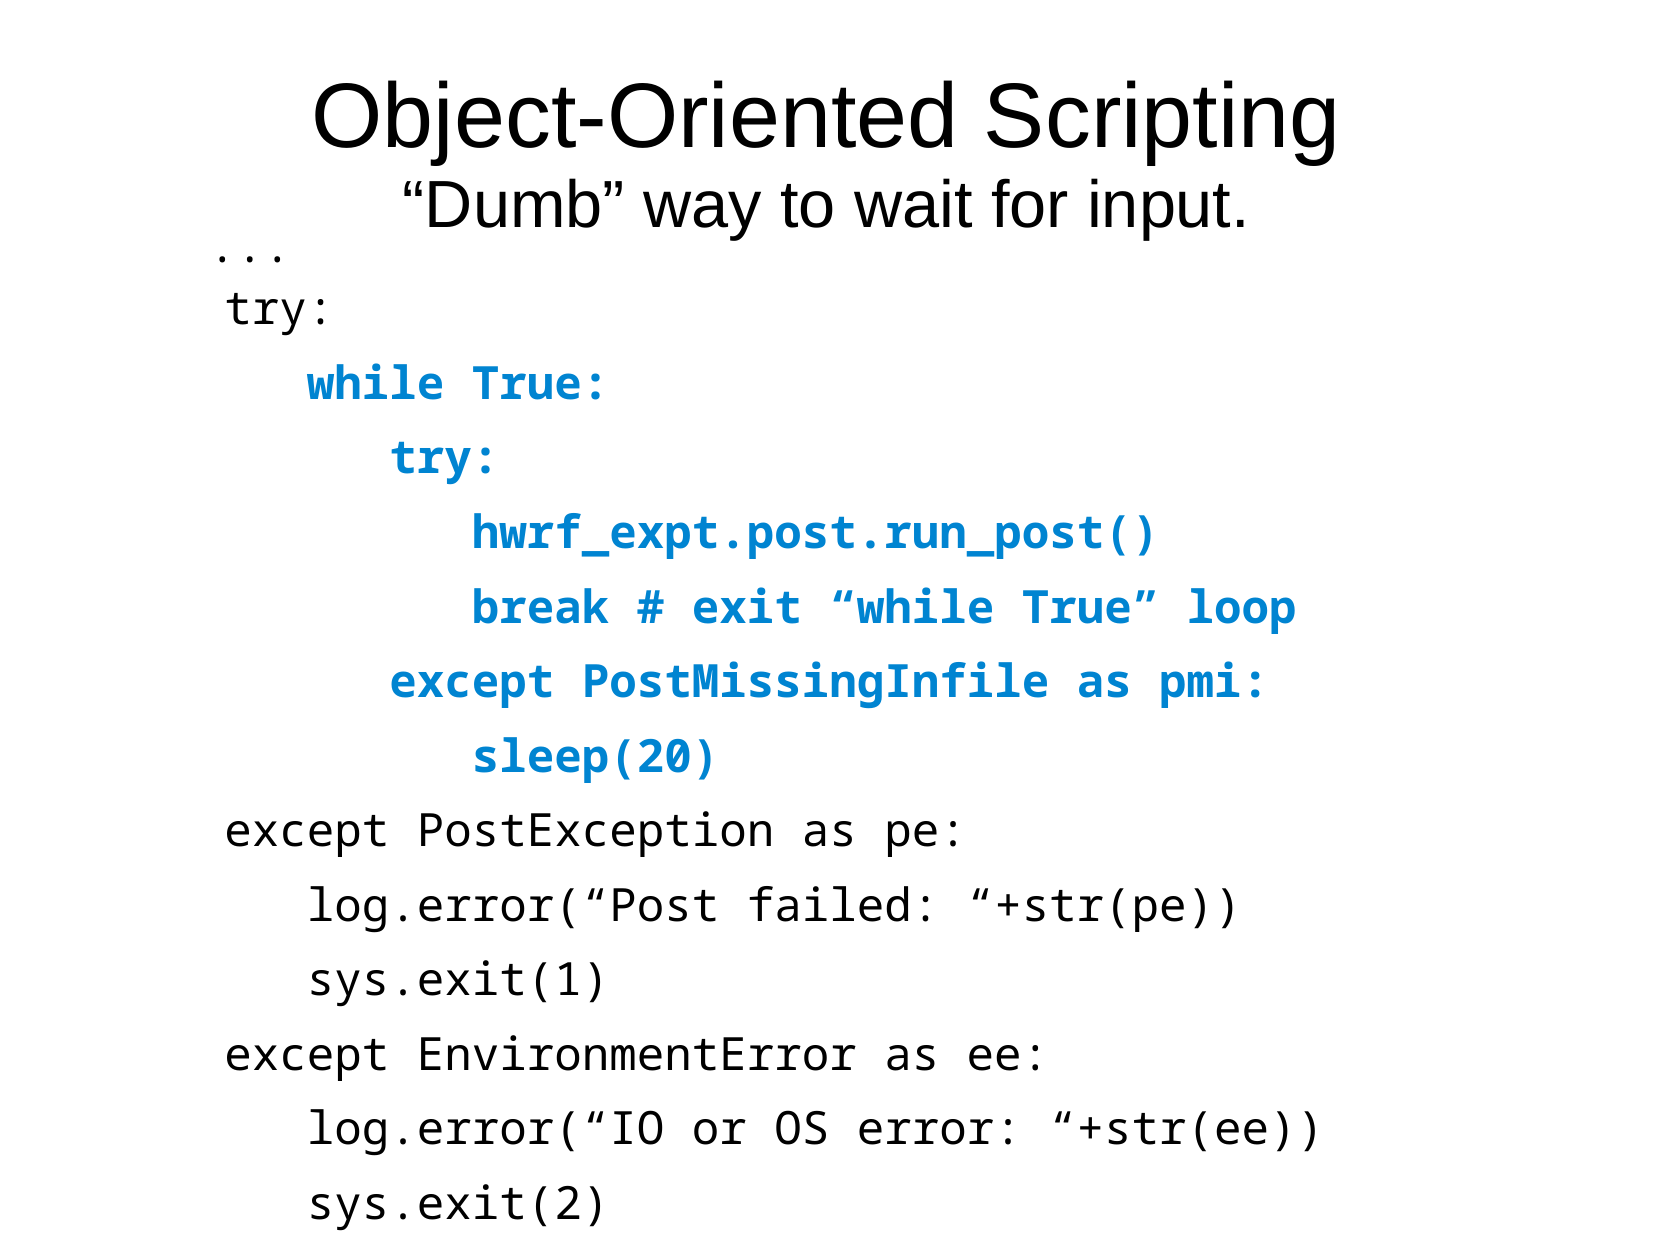

# Object-Oriented Scripting “Dumb” way to wait for input.
 ...
try:
 while True:
 try:
 hwrf_expt.post.run_post()
 break # exit “while True” loop
 except PostMissingInfile as pmi:
 sleep(20)
except PostException as pe:
 log.error(“Post failed: “+str(pe))
 sys.exit(1)
except EnvironmentError as ee:
 log.error(“IO or OS error: “+str(ee))
 sys.exit(2)